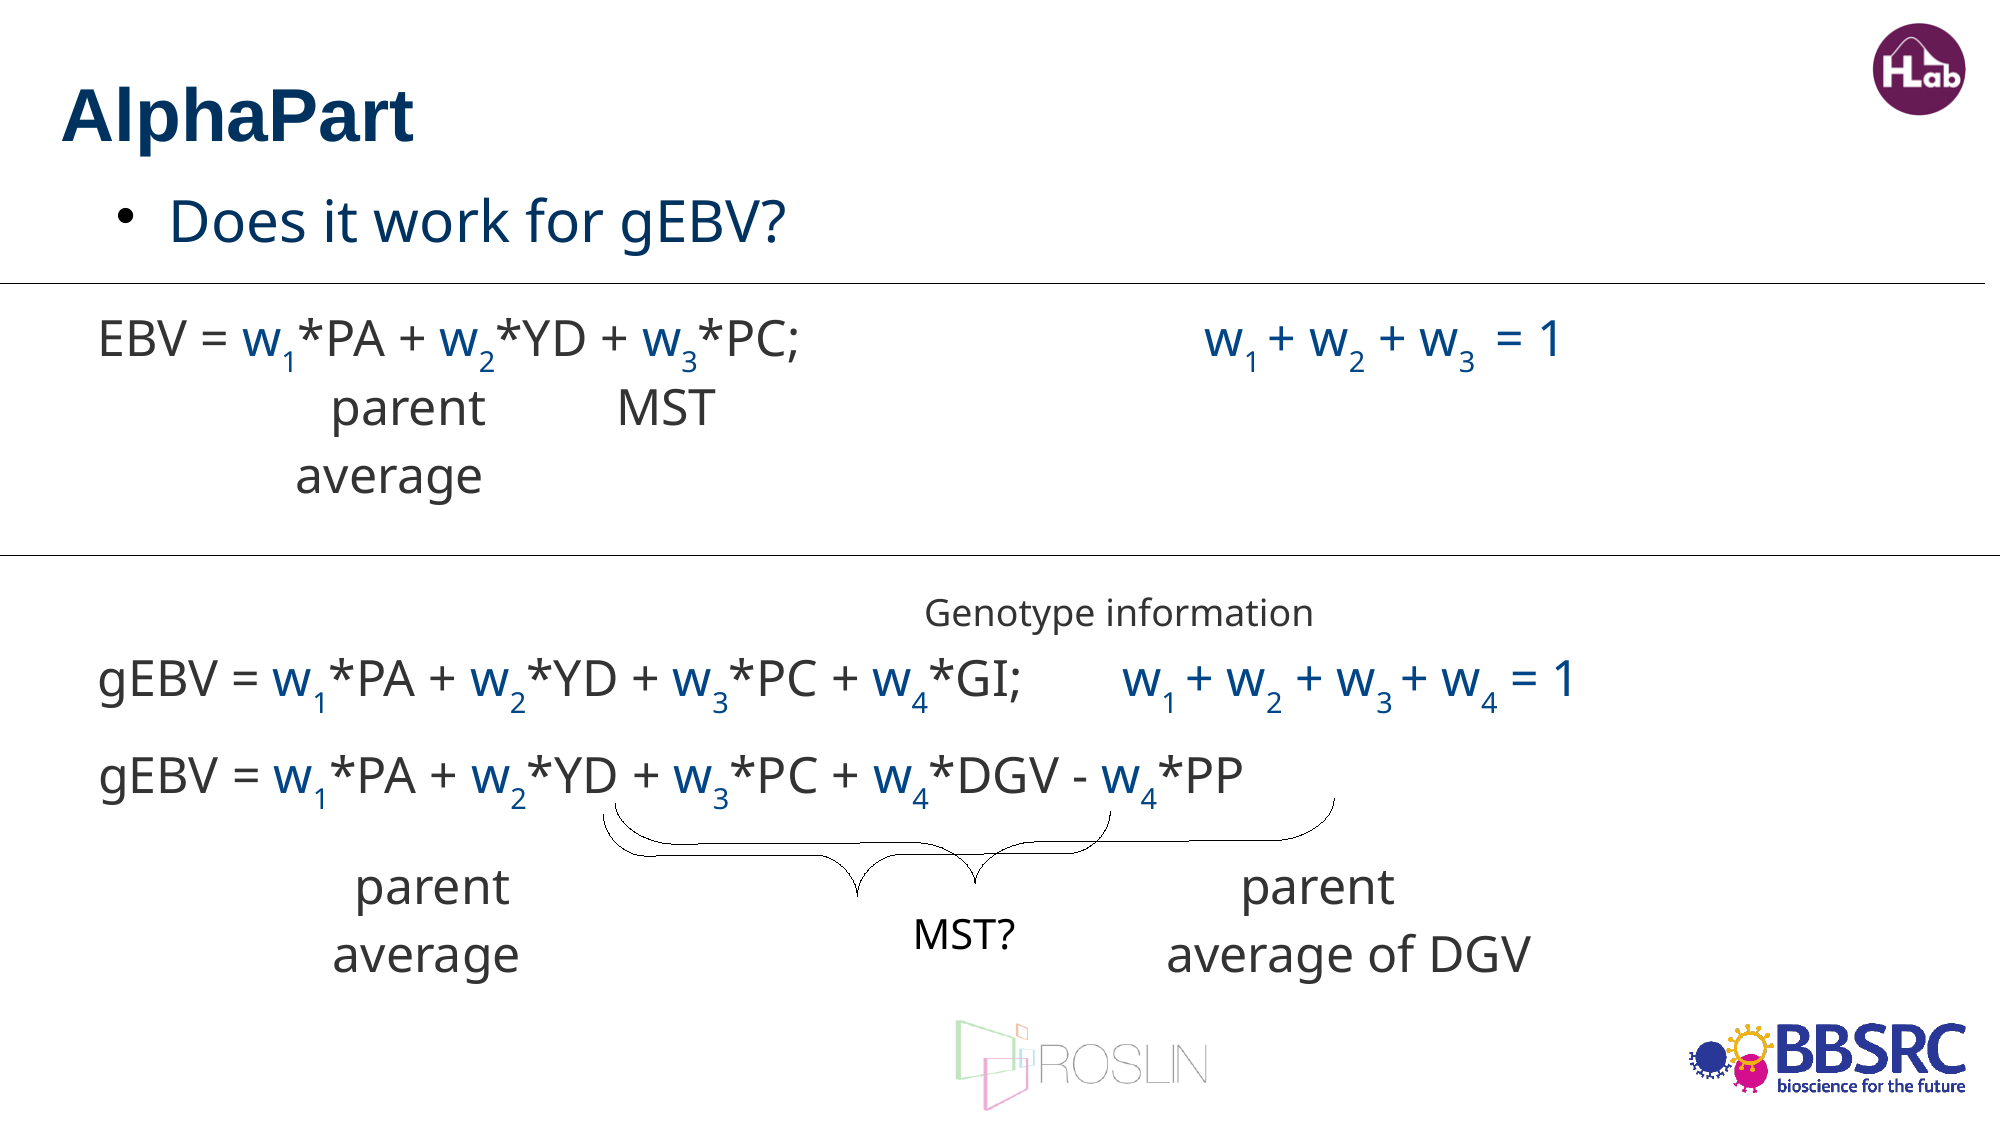

AlphaPart
Does it work for gEBV?
EBV = w1*PA + w2*YD + w3*PC; 						w1 + w2 + w3 = 1
			parent MST
		 average
Genotype information
gEBV = w1*PA + w2*YD + w3*PC + w4*GI; 	 w1 + w2 + w3 + w4 = 1
gEBV = w1*PA + w2*YD + w3*PC + w4*DGV - w4*PP
			parent										parent
		 average									average of DGV
MST?